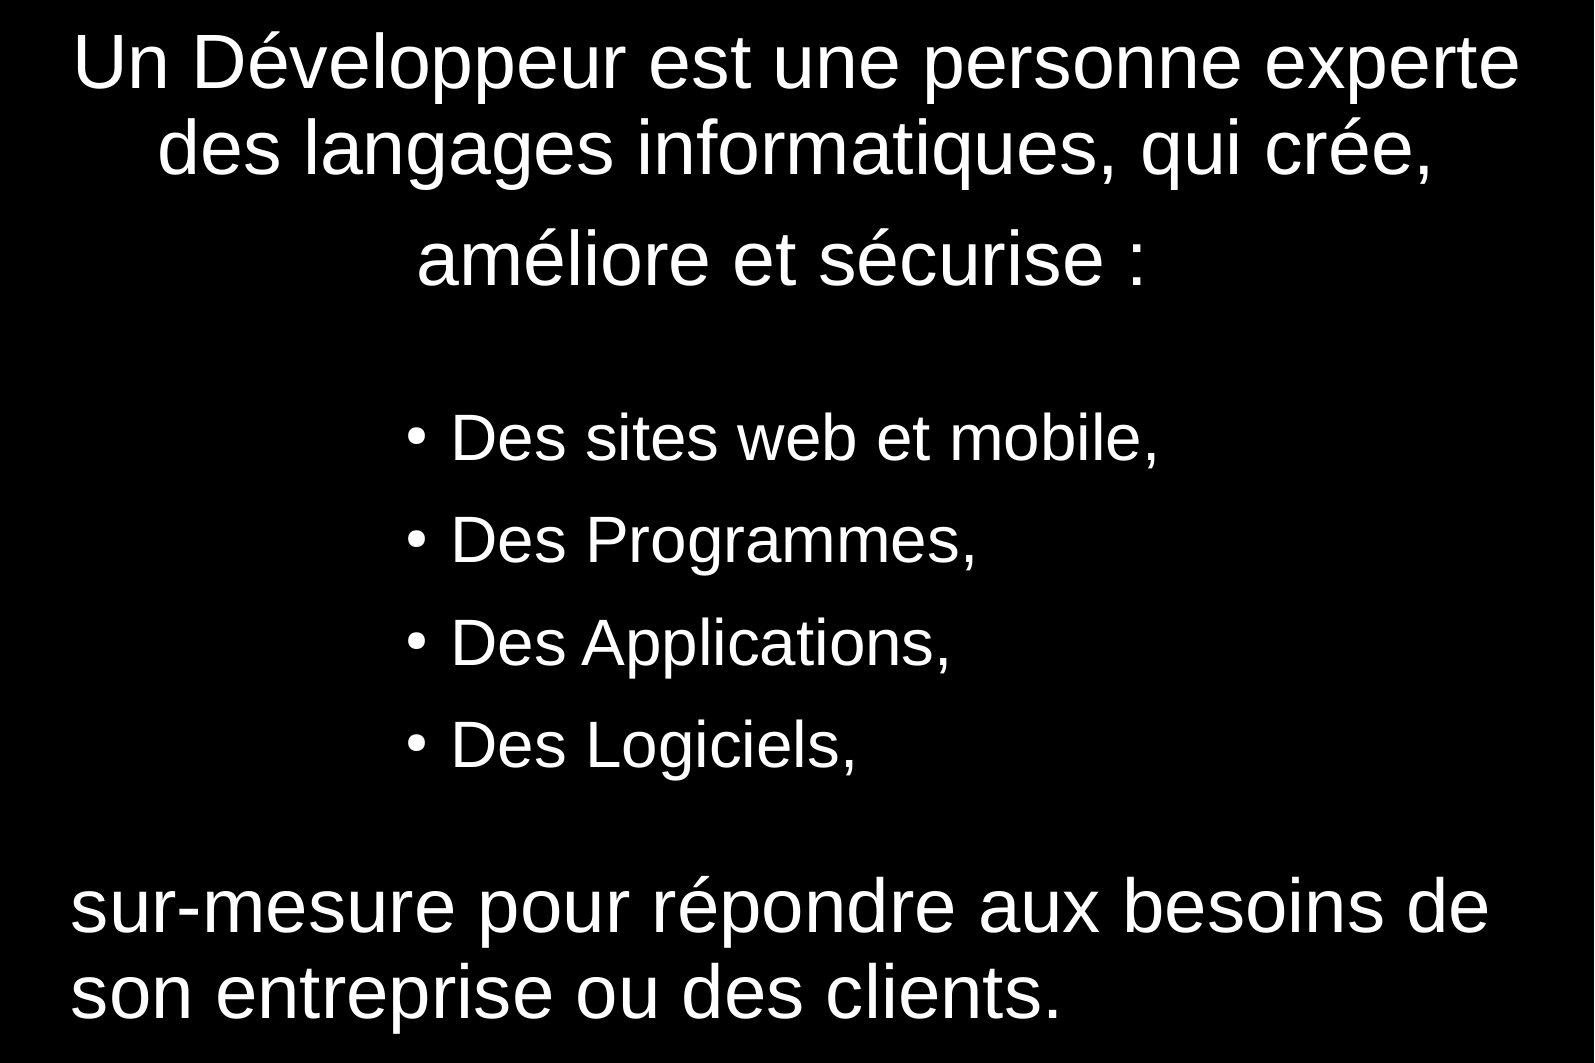

# Un Développeur est une personne experte des langages informatiques, qui crée, améliore et sécurise :
Des sites web et mobile,
Des Programmes,
Des Applications,
Des Logiciels,
sur-mesure pour répondre aux besoins de son entreprise ou des clients.